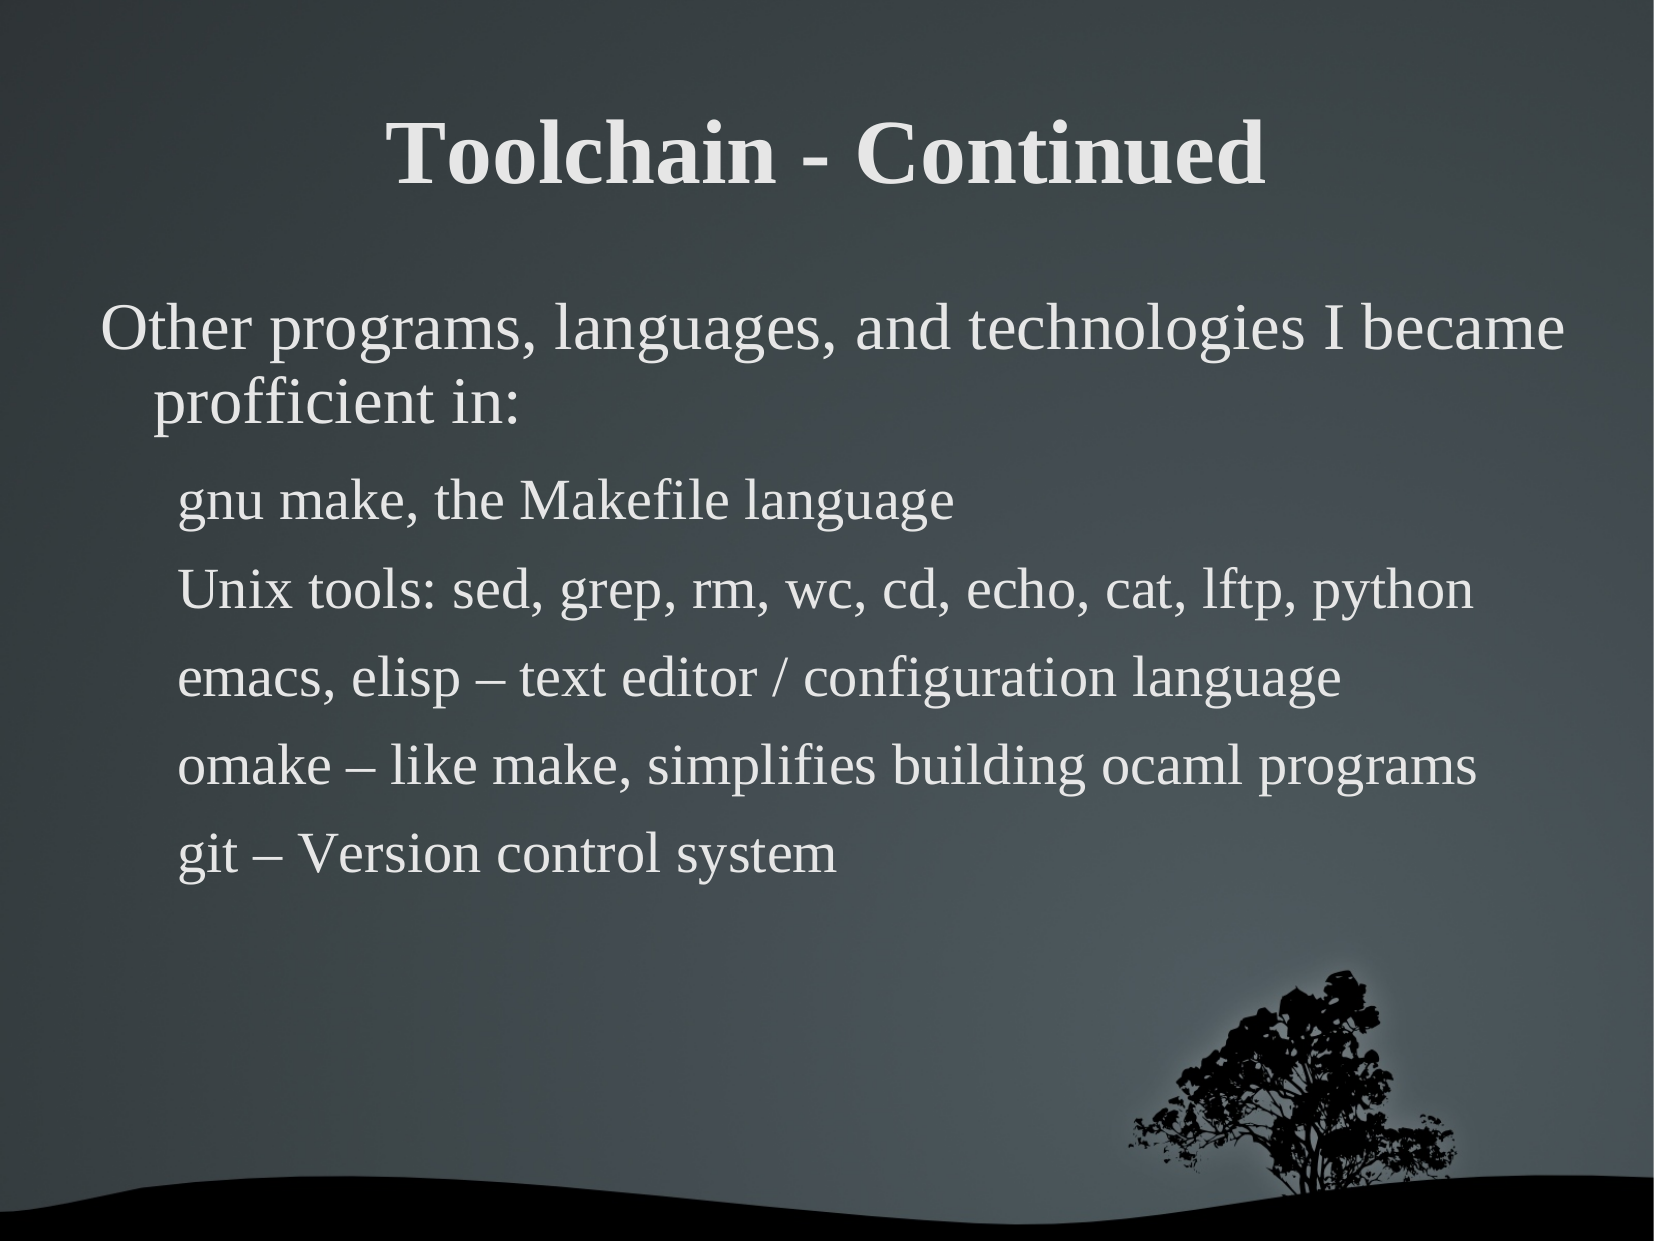

# Toolchain - Continued
Other programs, languages, and technologies I became profficient in:
gnu make, the Makefile language
Unix tools: sed, grep, rm, wc, cd, echo, cat, lftp, python
emacs, elisp – text editor / configuration language
omake – like make, simplifies building ocaml programs
git – Version control system